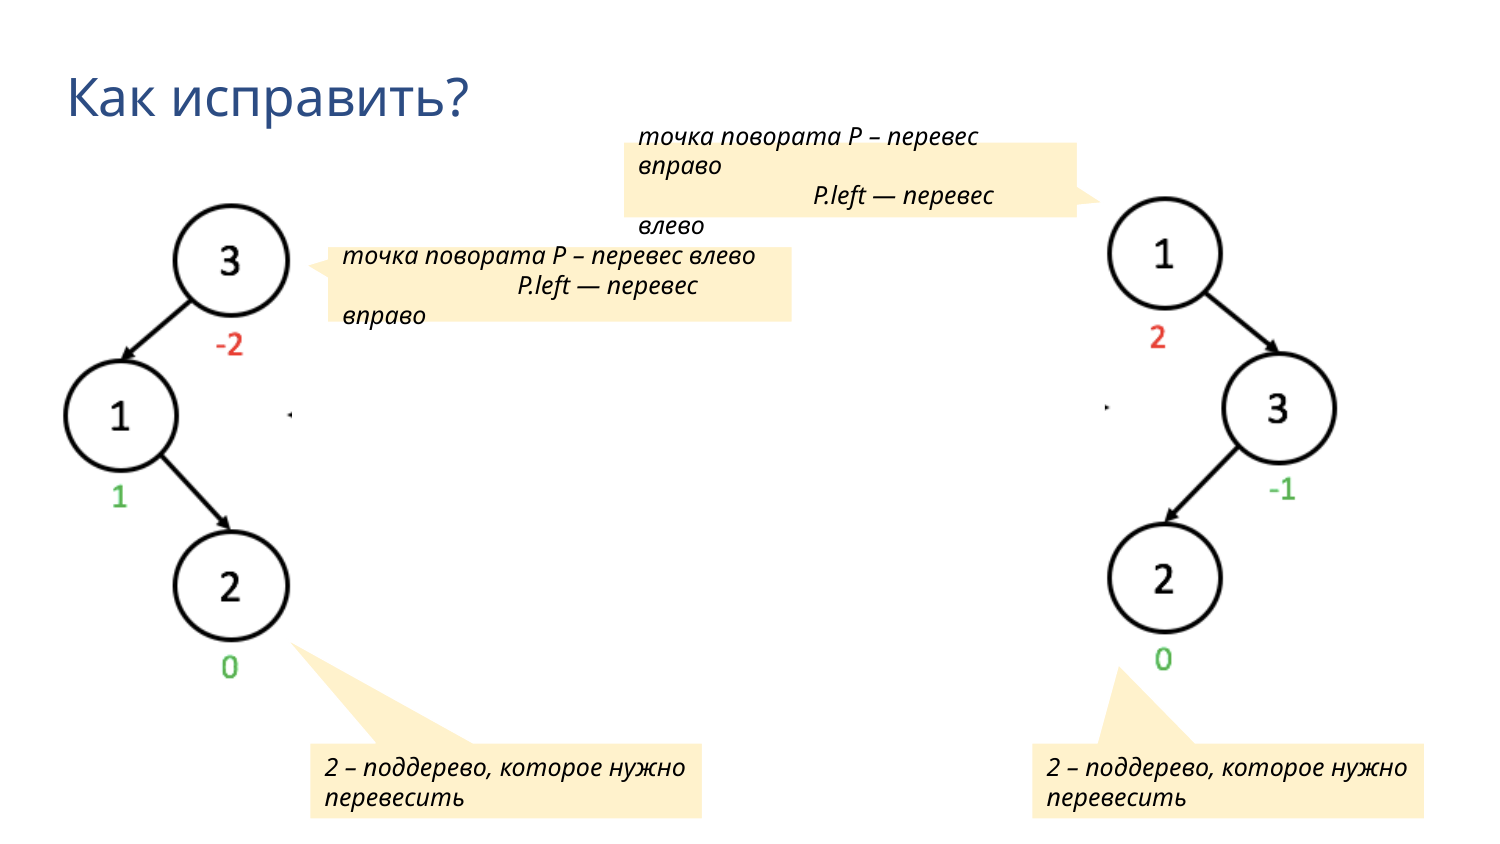

# Как исправить?
точка повората P – перевес вправо
 P.left — перевес влево
точка повората P – перевес влево
 P.left — перевес вправо
2 – поддерево, которое нужно перевесить
2 – поддерево, которое нужно перевесить